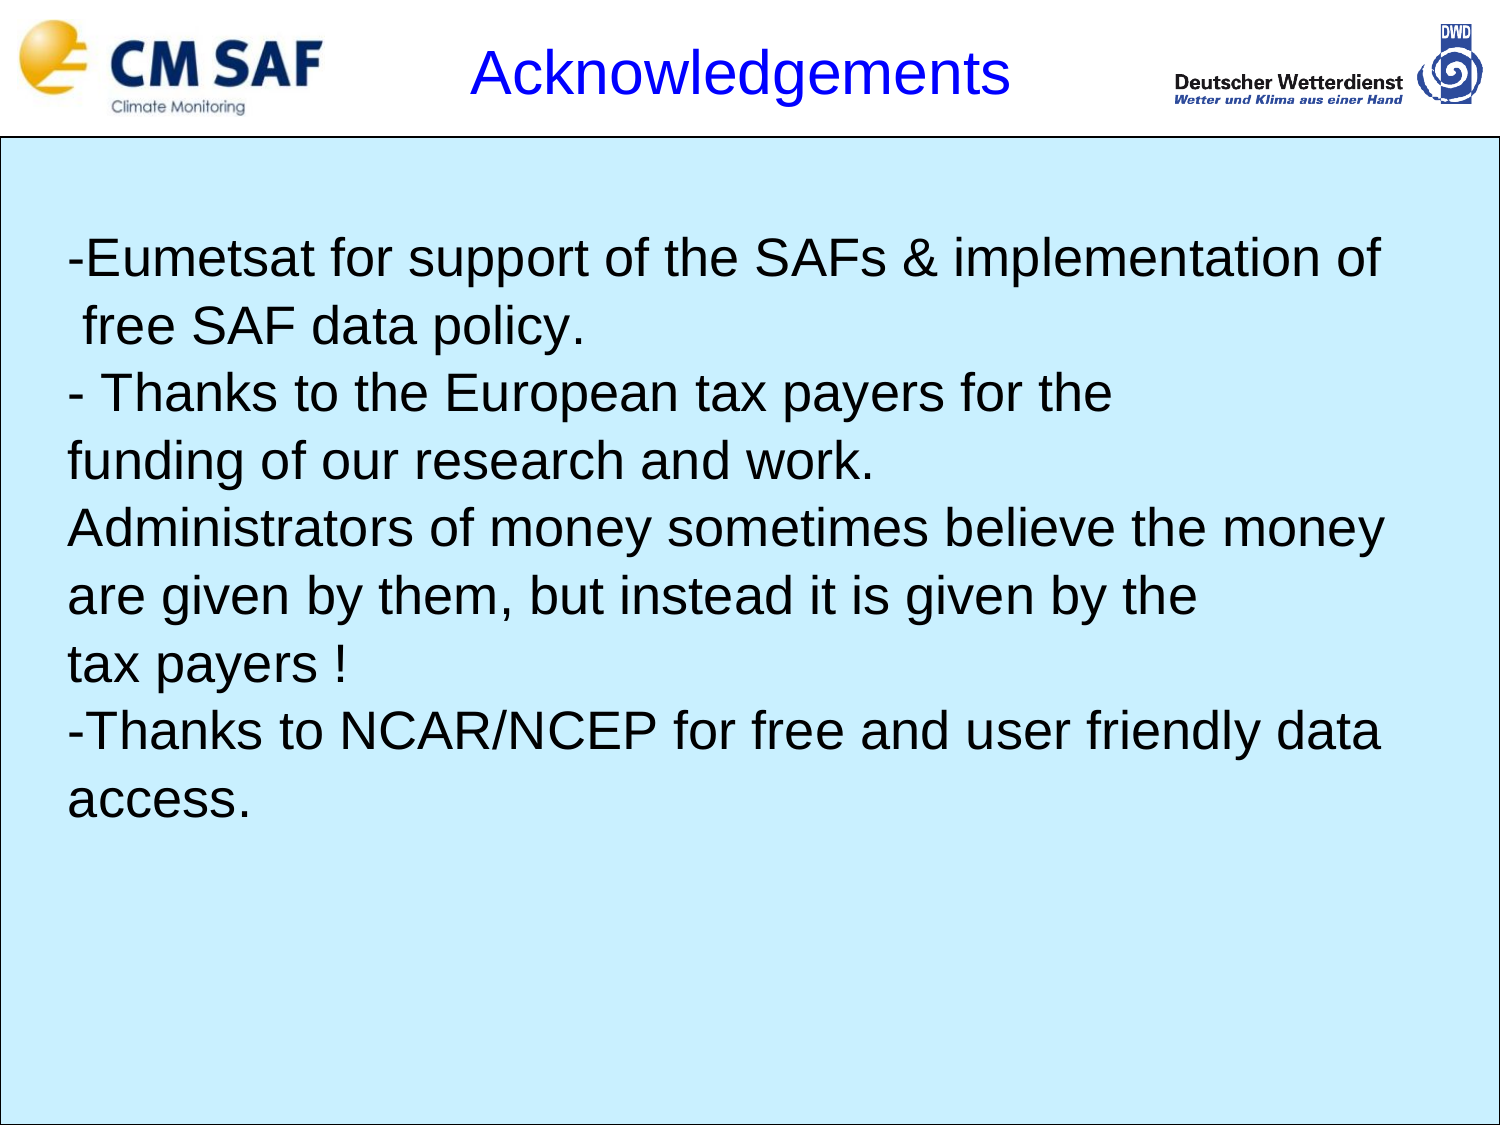

Acknowledgements
-Eumetsat for support of the SAFs & implementation of
 free SAF data policy.
- Thanks to the European tax payers for the
funding of our research and work.
Administrators of money sometimes believe the money
are given by them, but instead it is given by the
tax payers !
-Thanks to NCAR/NCEP for free and user friendly data
access.